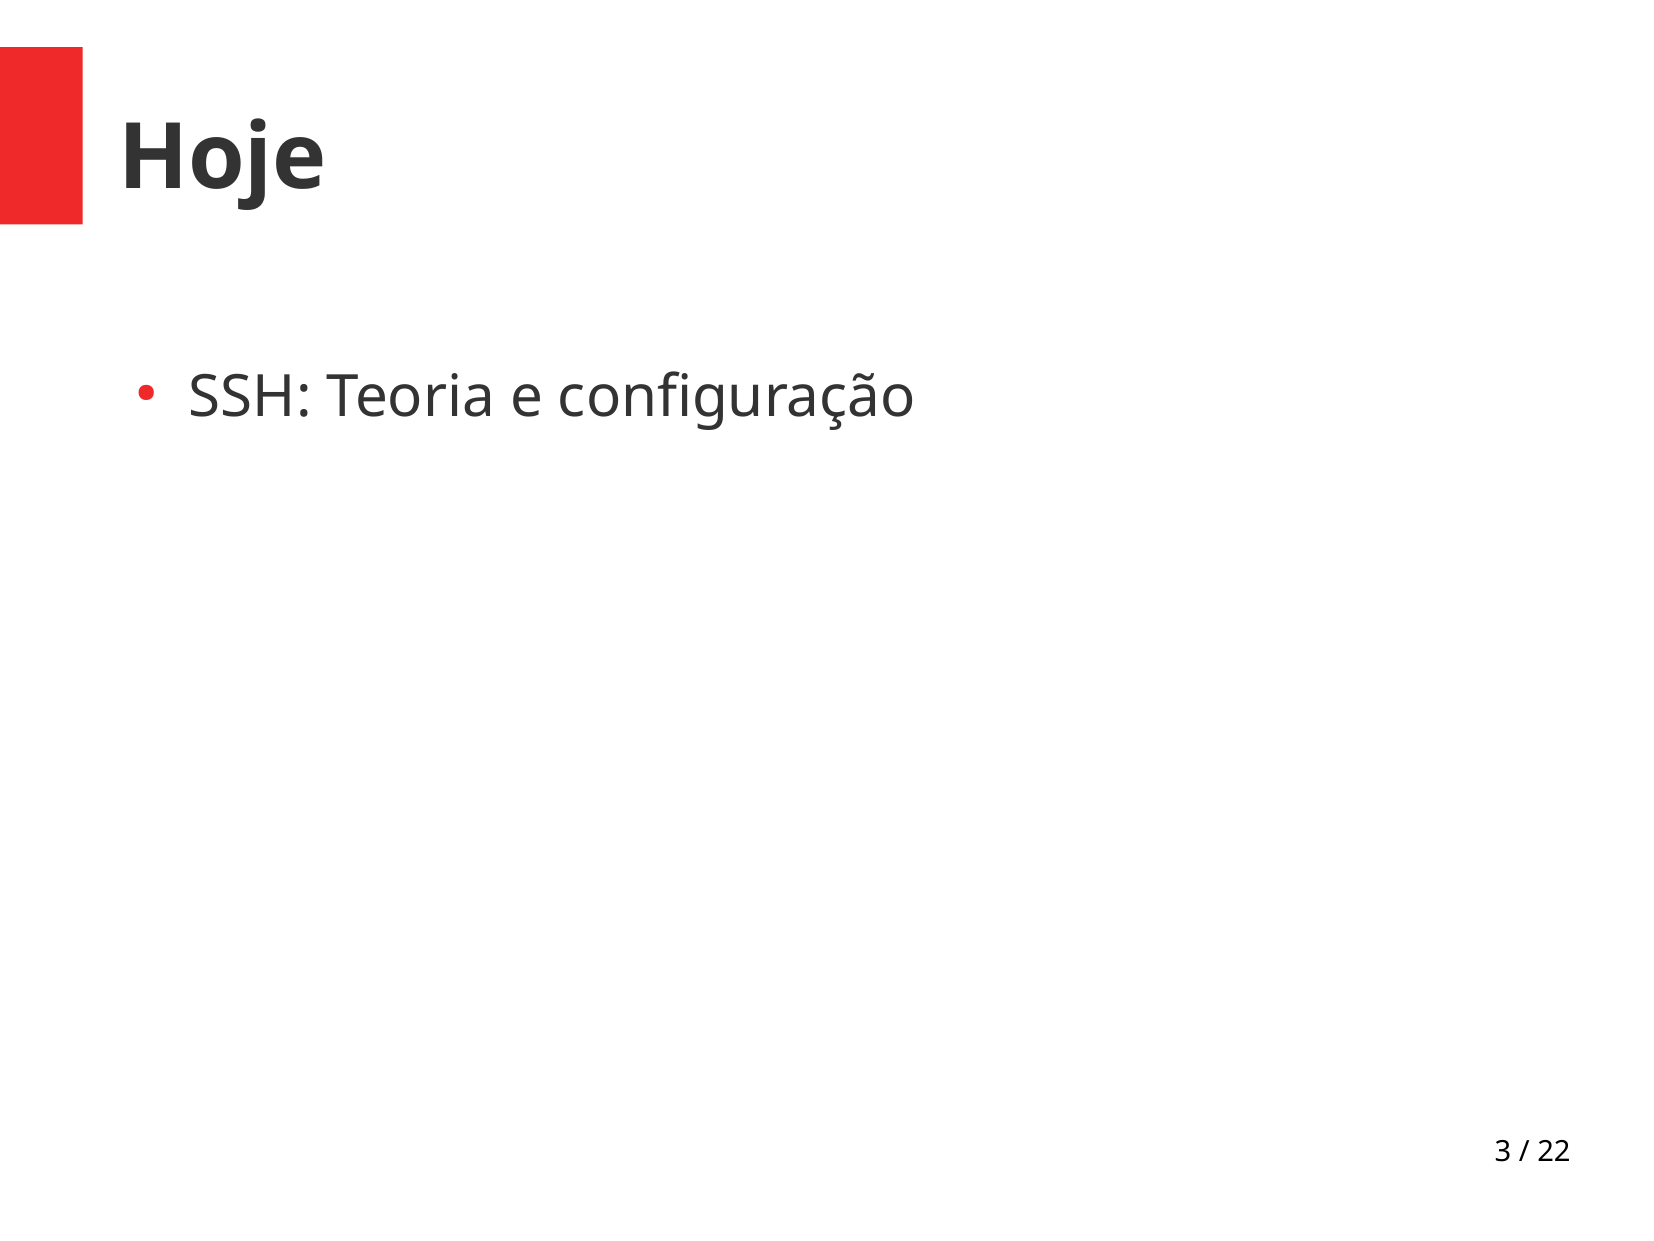

# Hoje
SSH: Teoria e configuração
3